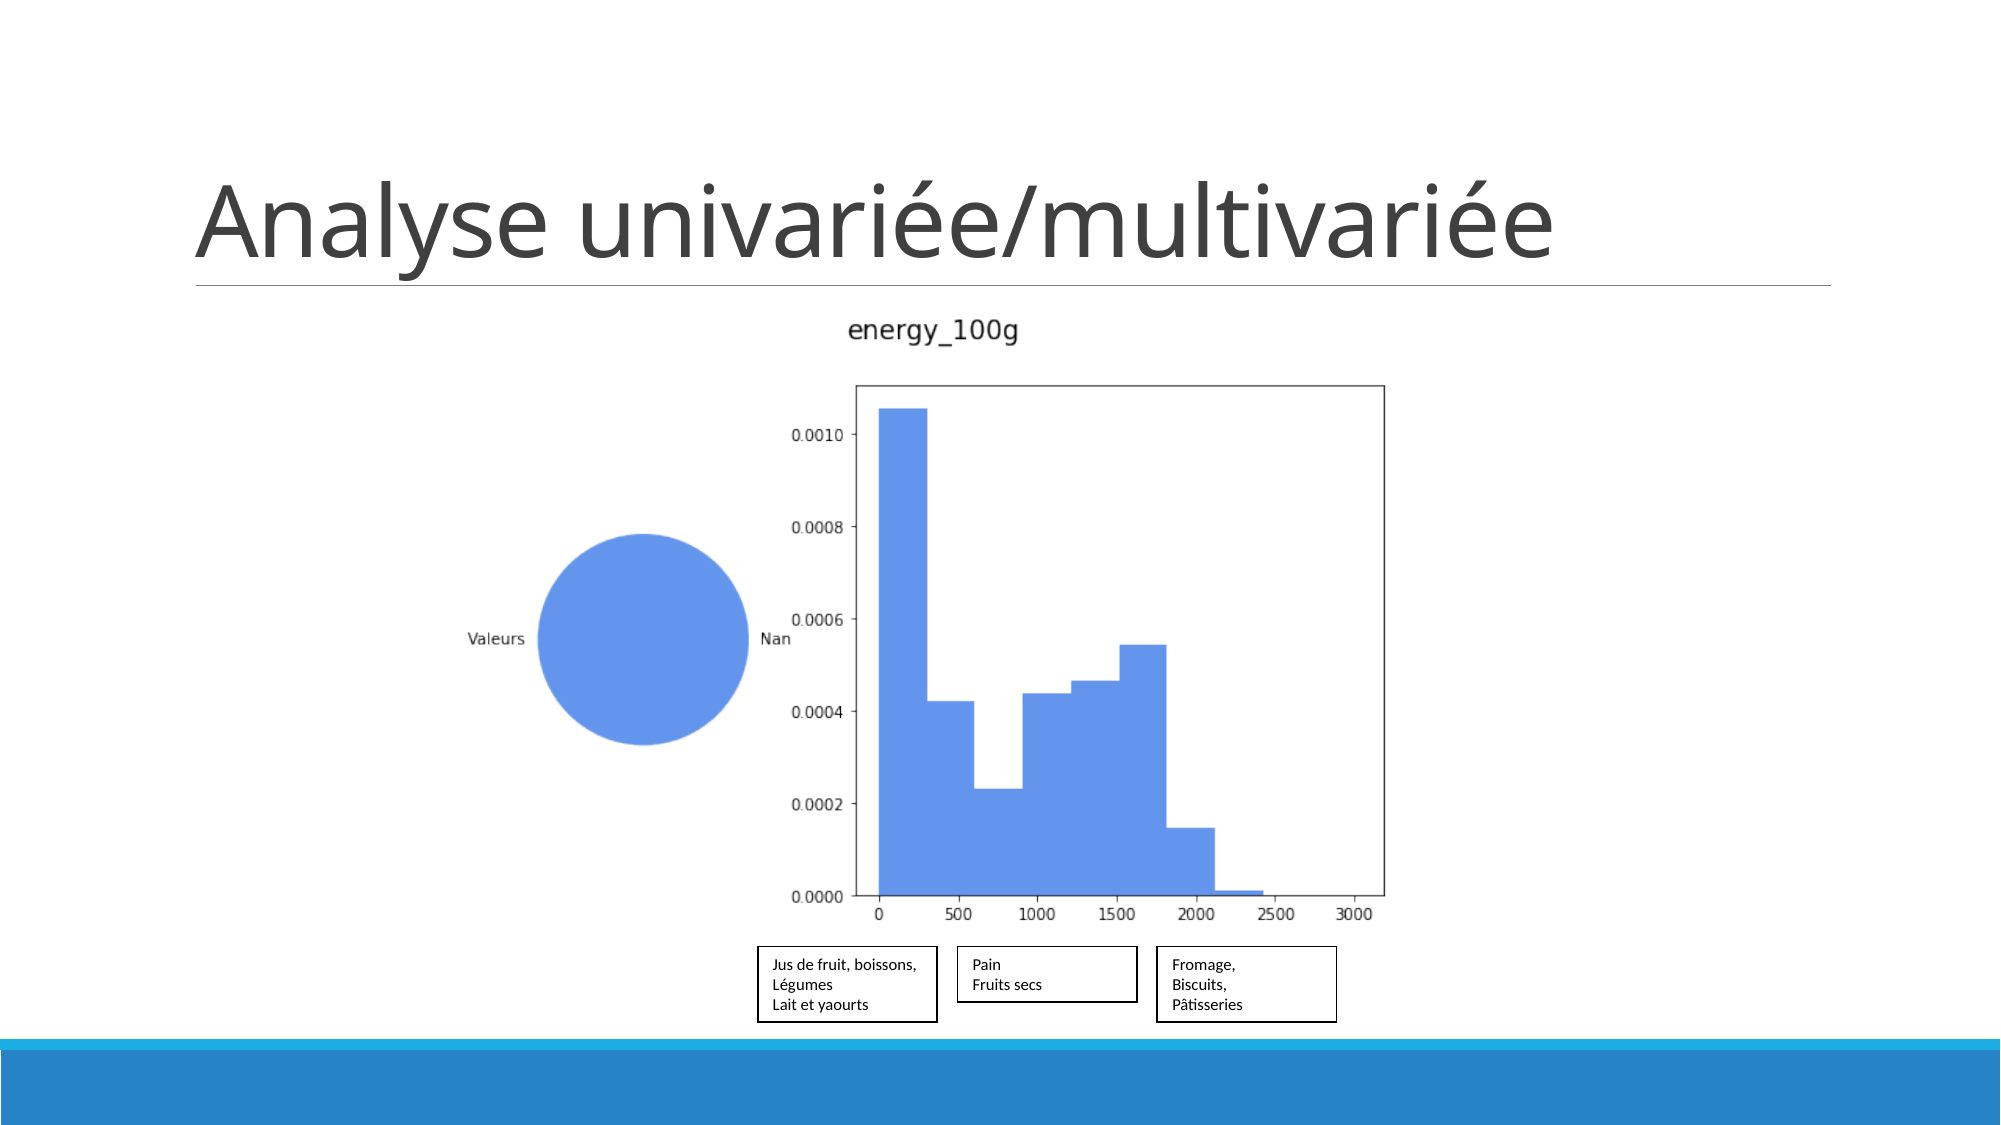

# Analyse univariée/multivariée
Jus de fruit, boissons,
Légumes
Lait et yaourts
Pain
Fruits secs
Fromage,
Biscuits,
Pâtisseries